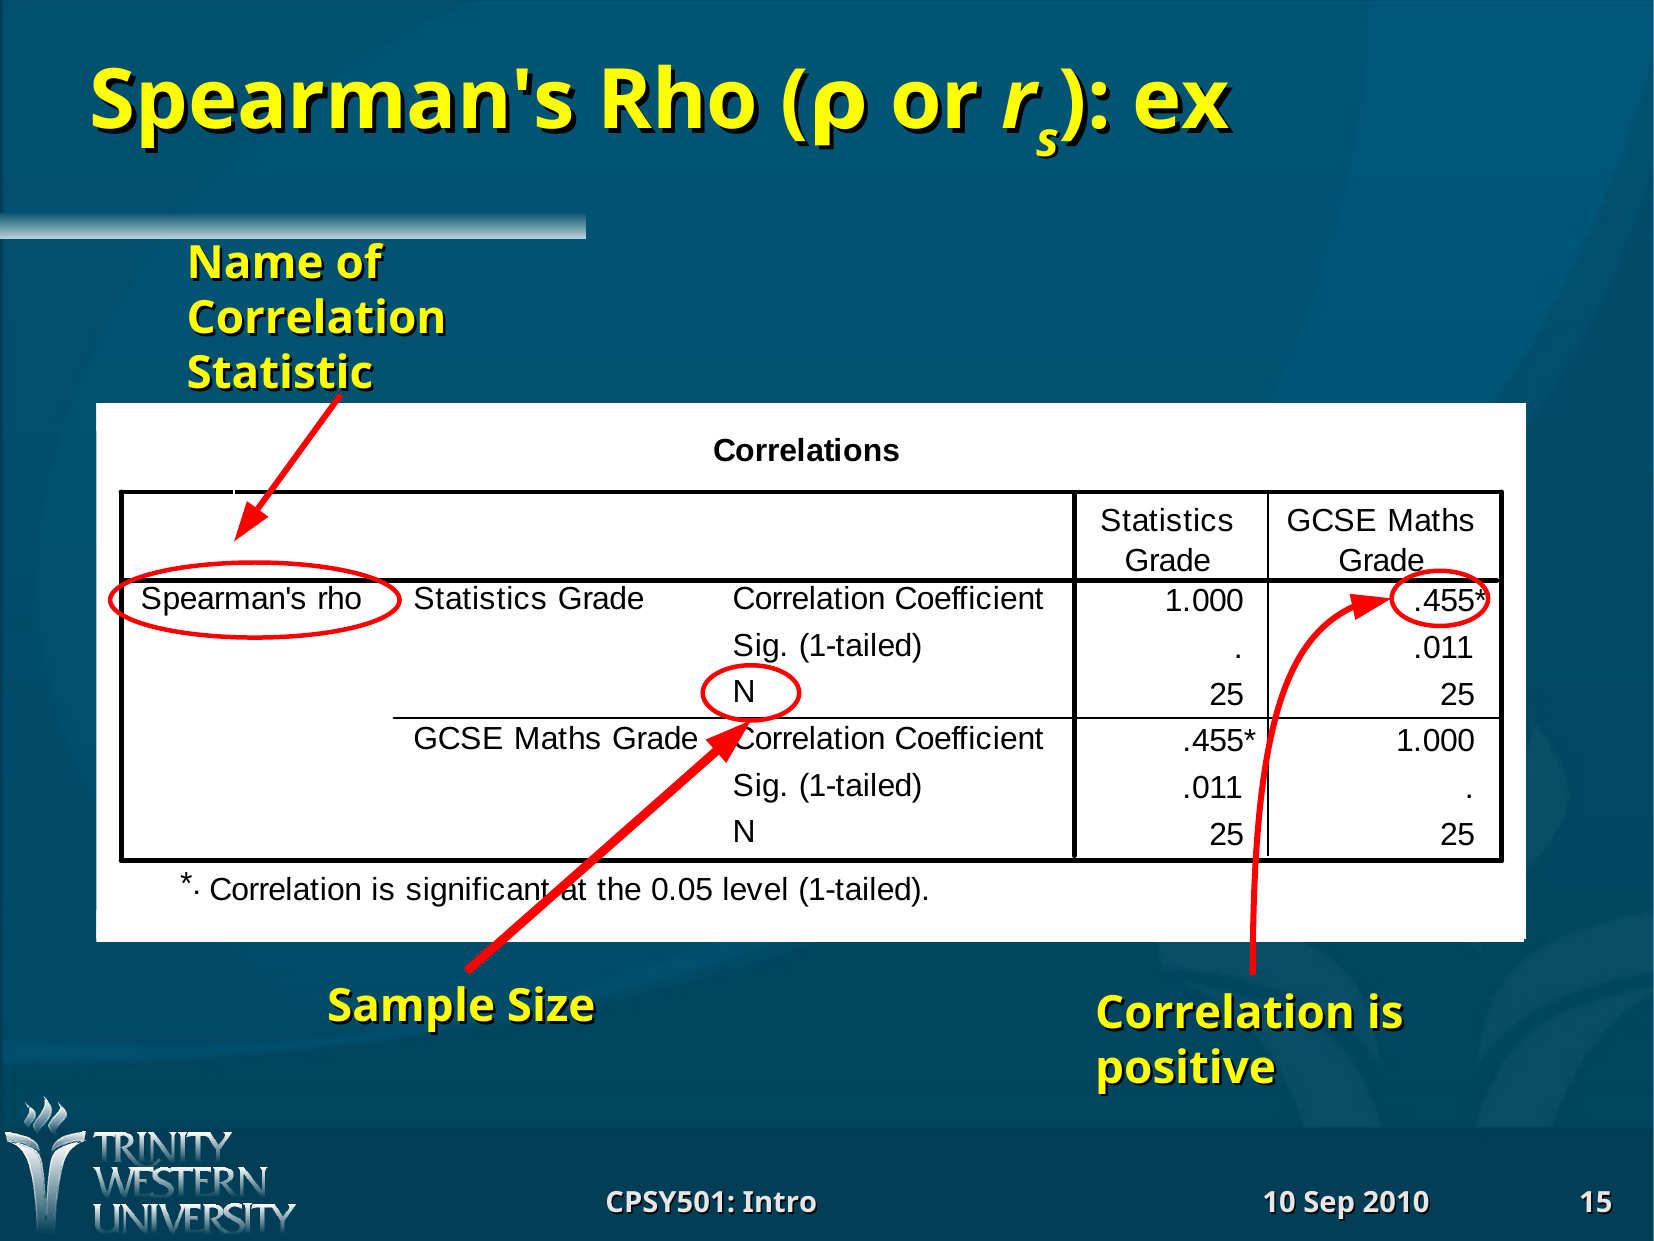

# Spearman's Rho (ρ or rs): ex
Name of Correlation Statistic
Sample Size
Correlation is positive
CPSY501: Intro
10 Sep 2010
15